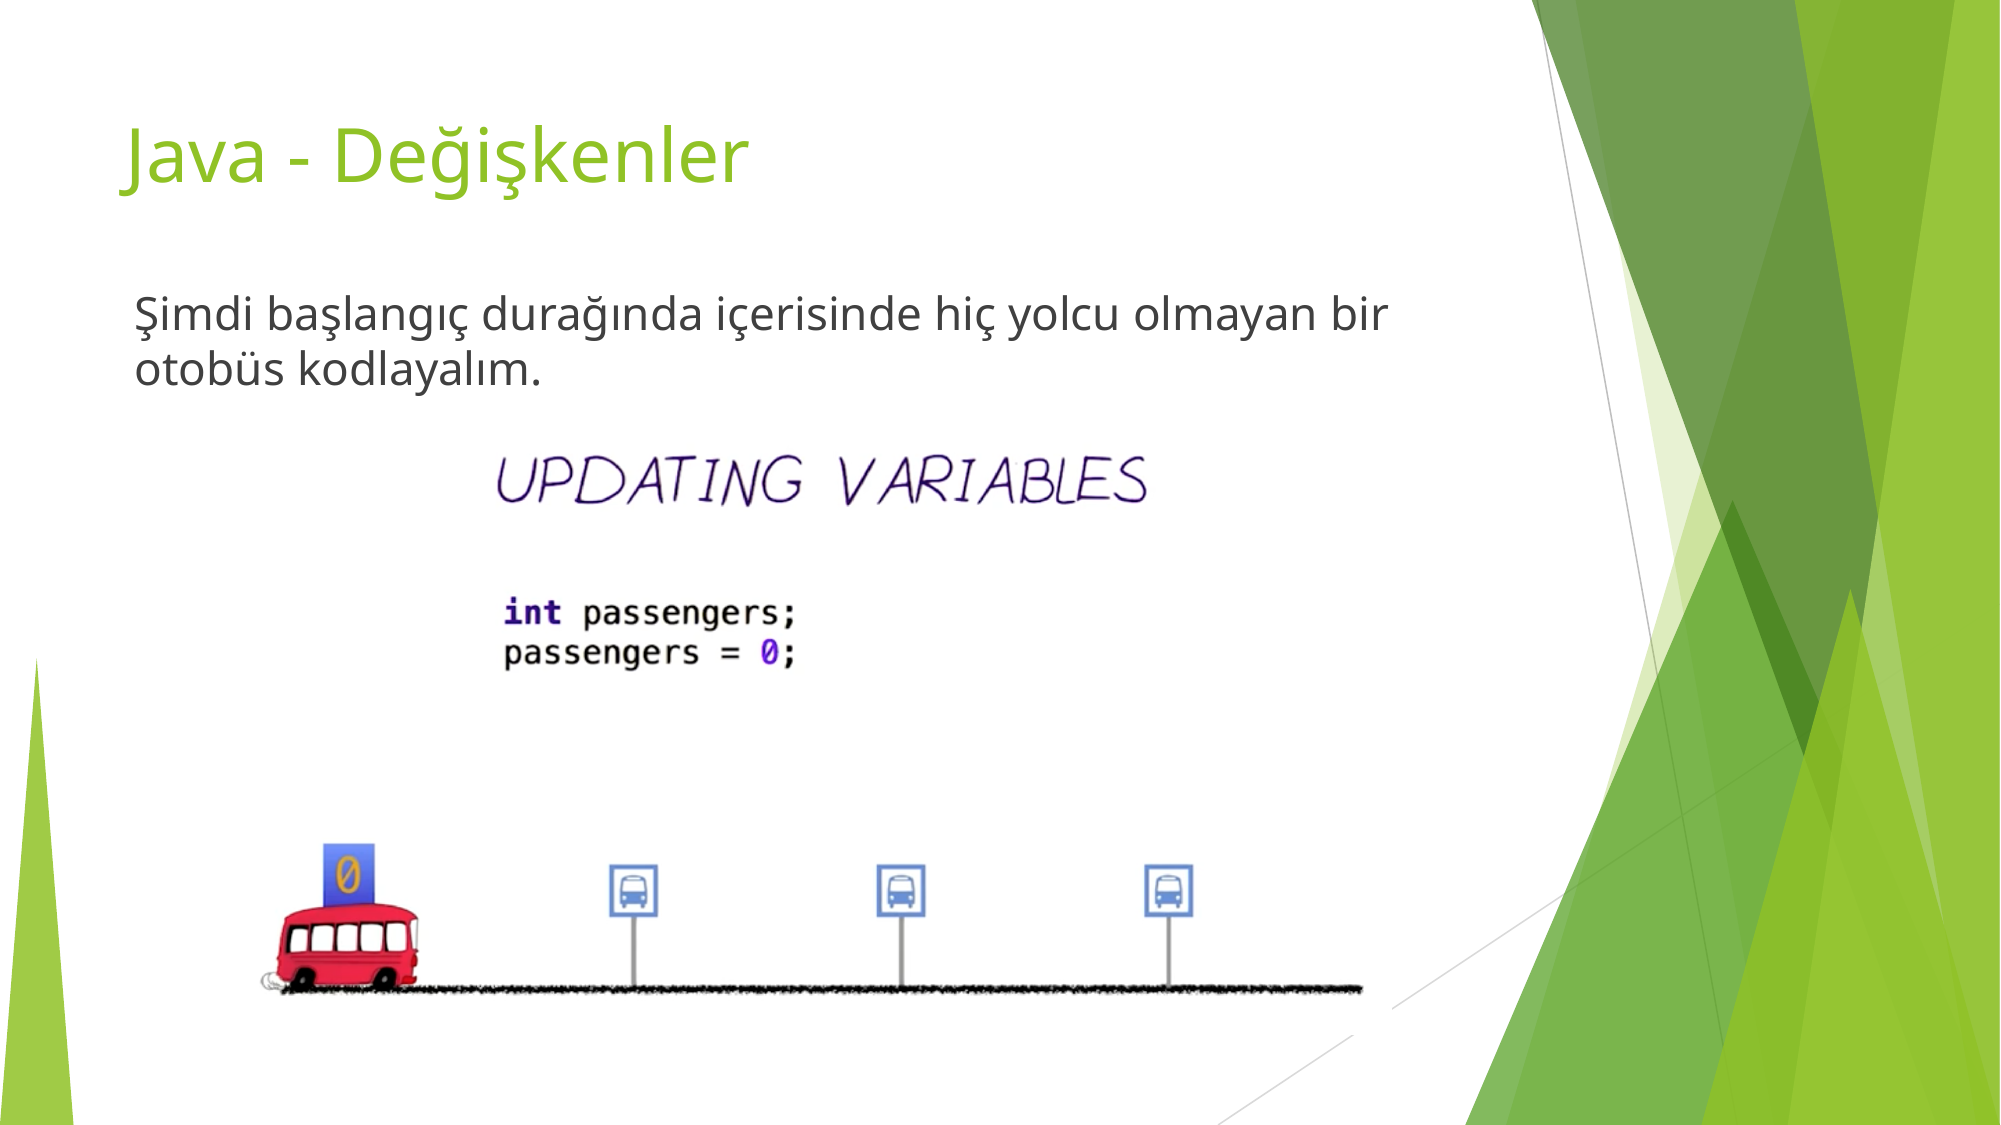

# Java - Değişkenler
Şimdi başlangıç durağında içerisinde hiç yolcu olmayan bir otobüs kodlayalım.